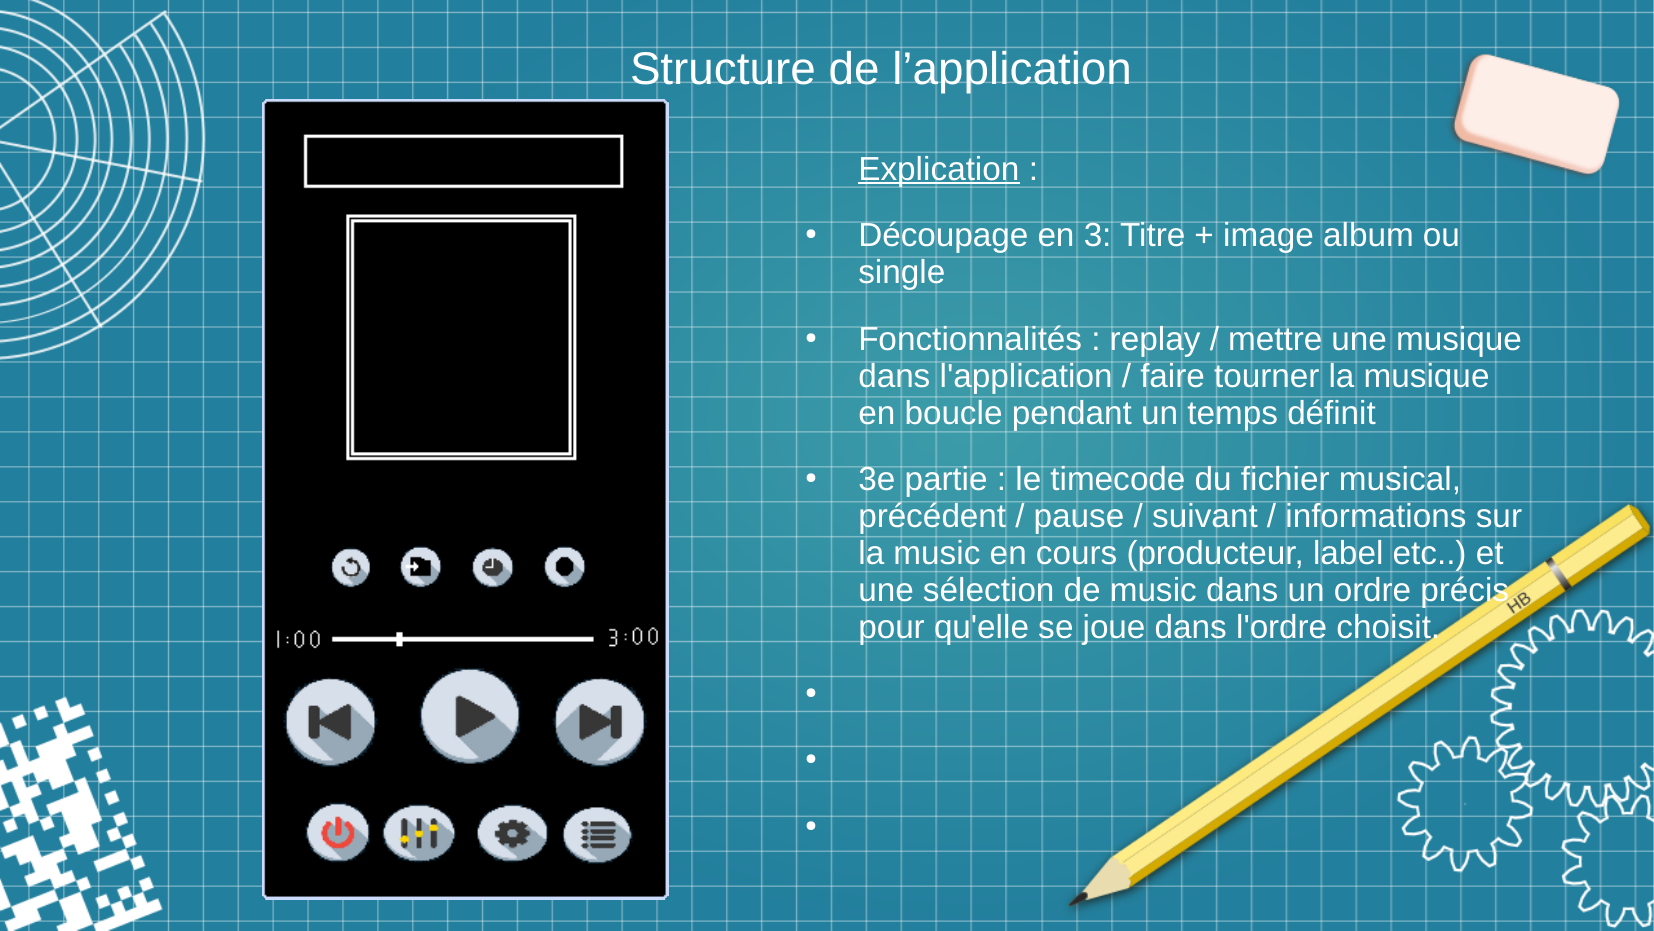

# Structure de l’application
Explication :
Découpage en 3: Titre + image album ou single
Fonctionnalités : replay / mettre une musique dans l'application / faire tourner la musique en boucle pendant un temps définit
3e partie : le timecode du fichier musical, précédent / pause / suivant / informations sur la music en cours (producteur, label etc..) et une sélection de music dans un ordre précis pour qu'elle se joue dans l'ordre choisit.